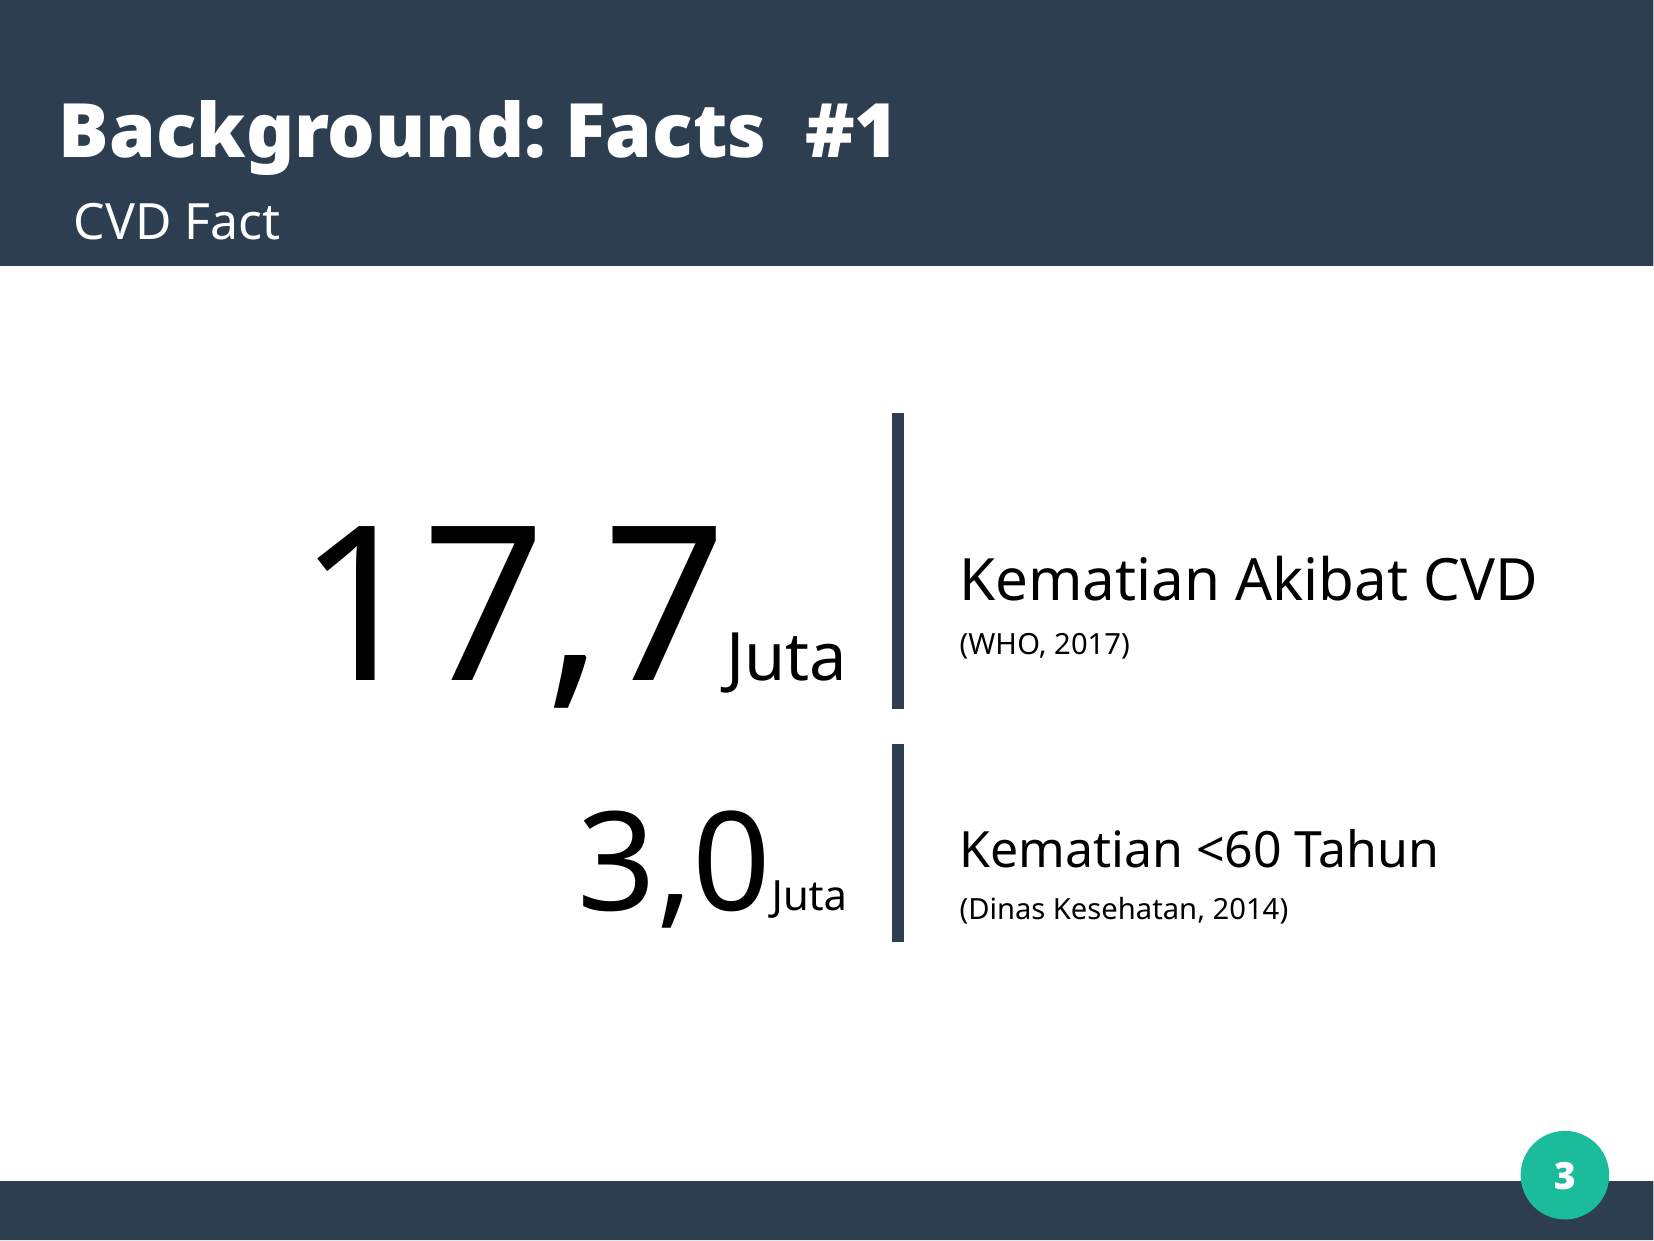

# Background: Facts #1
CVD Fact
17,7Juta
Kematian Akibat CVD (WHO, 2017)
3,0Juta
Kematian <60 Tahun
(Dinas Kesehatan, 2014)
3